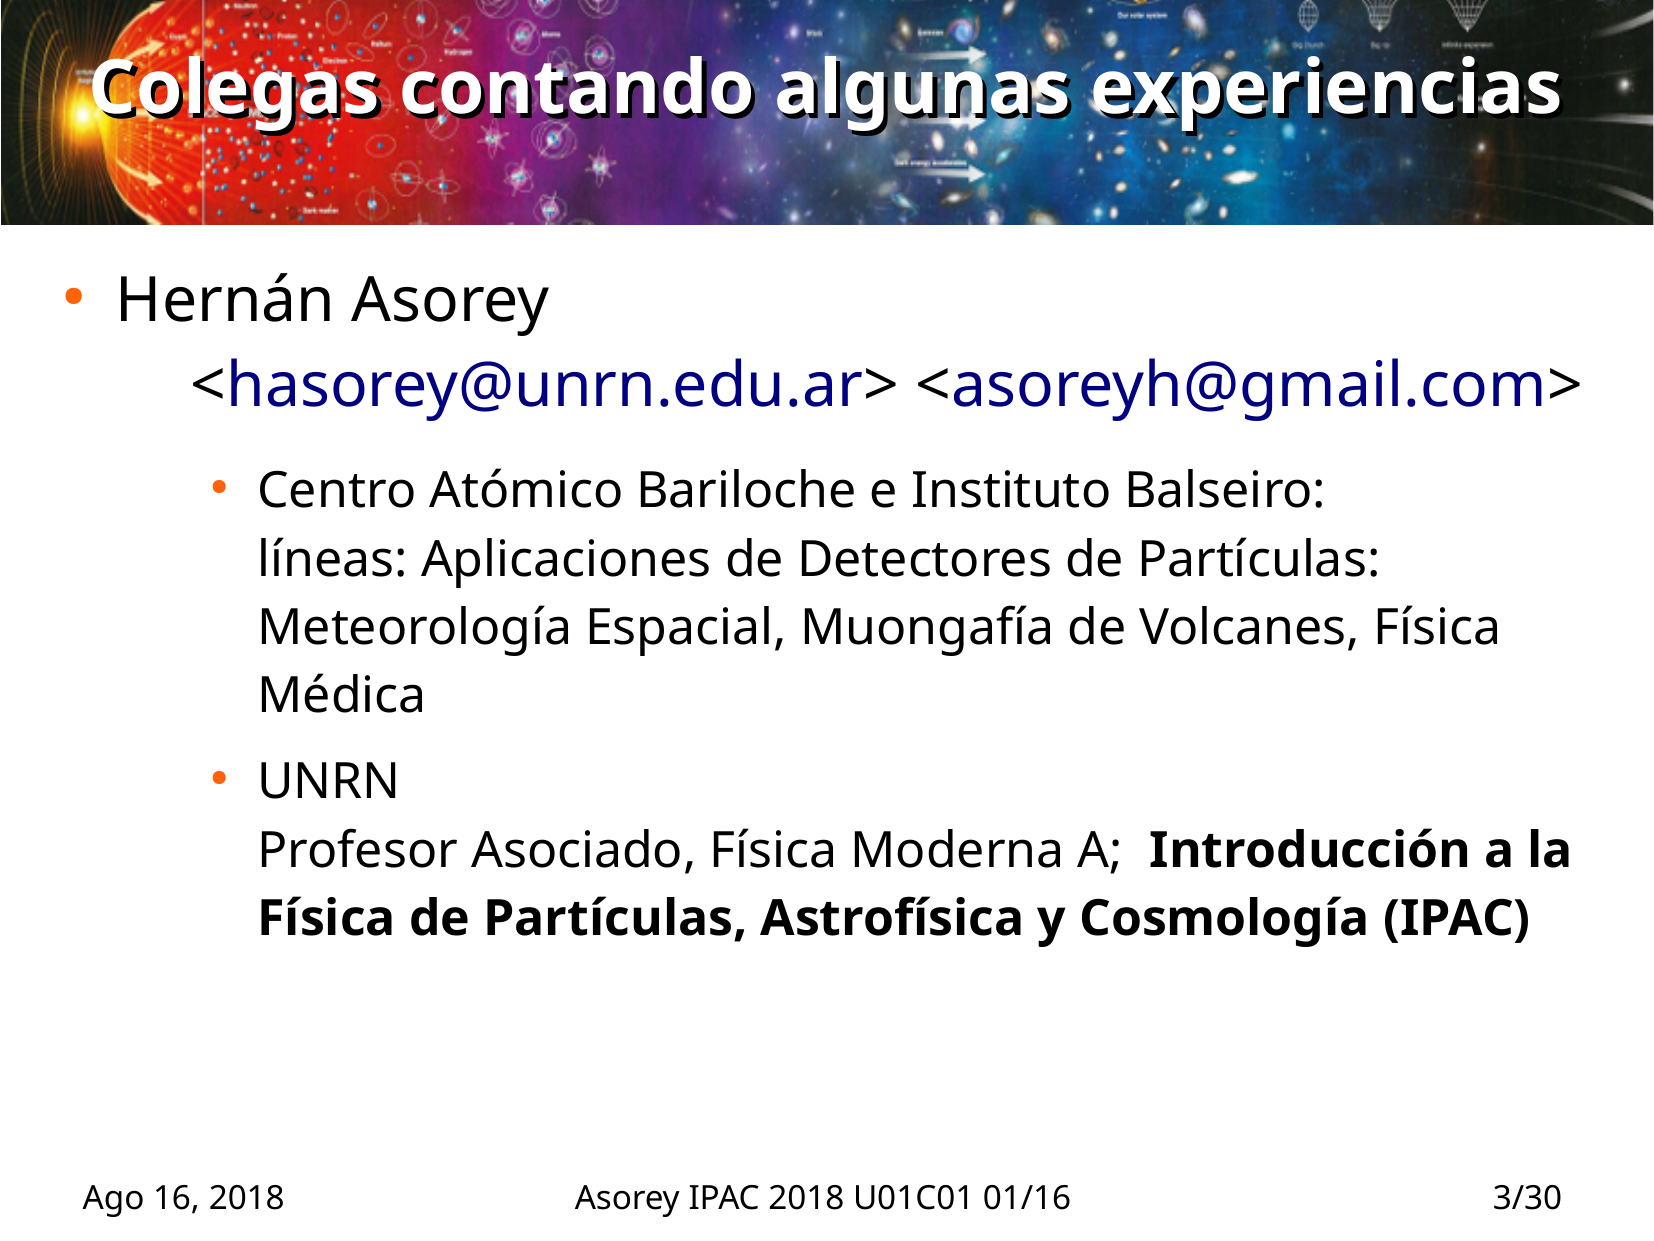

# Colegas contando algunas experiencias
Hernán Asorey
	<hasorey@unrn.edu.ar> <asoreyh@gmail.com>
Centro Atómico Bariloche e Instituto Balseiro:
líneas: Aplicaciones de Detectores de Partículas: Meteorología Espacial, Muongafía de Volcanes, Física Médica
UNRN
Profesor Asociado, Física Moderna A; Introducción a la Física de Partículas, Astrofísica y Cosmología (IPAC)
Ago 16, 2018
Asorey IPAC 2018 U01C01 01/16
3